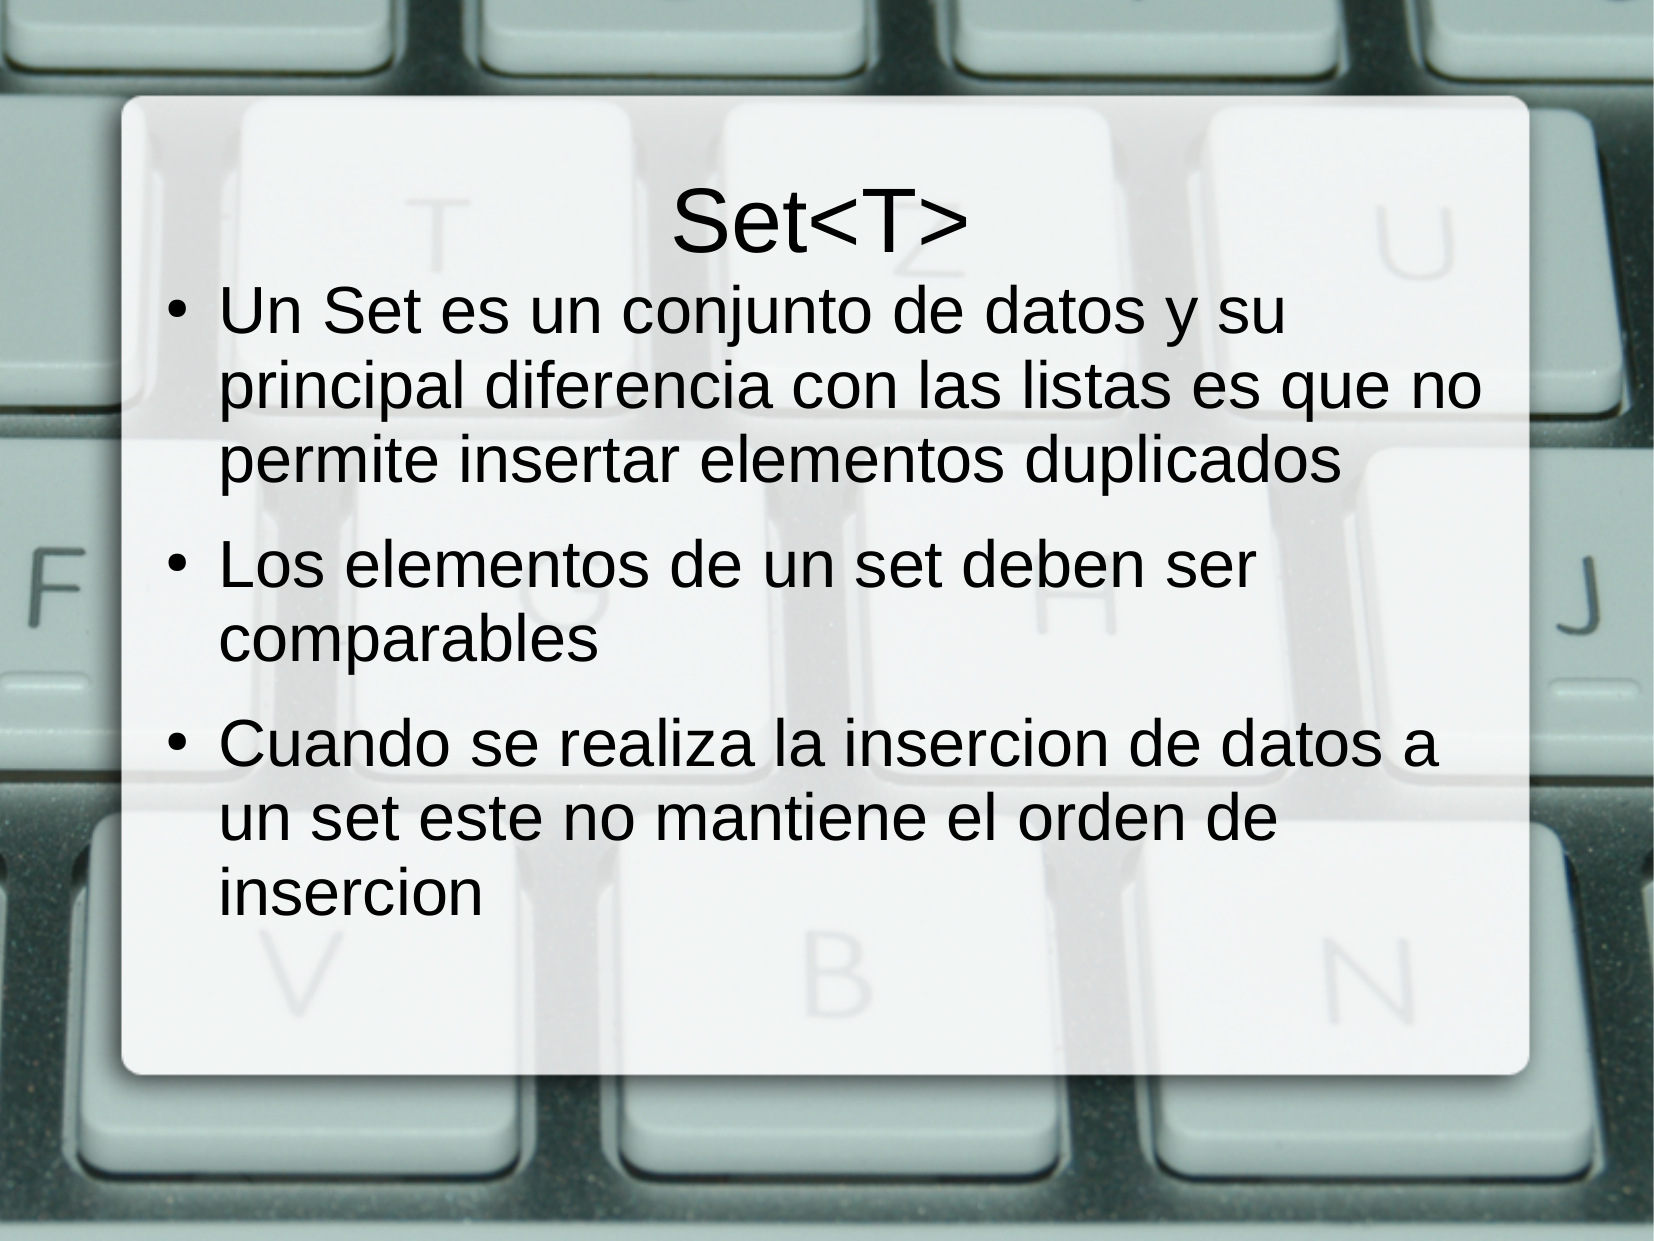

# Set<T>
Un Set es un conjunto de datos y su principal diferencia con las listas es que no permite insertar elementos duplicados
Los elementos de un set deben ser comparables
Cuando se realiza la insercion de datos a un set este no mantiene el orden de insercion